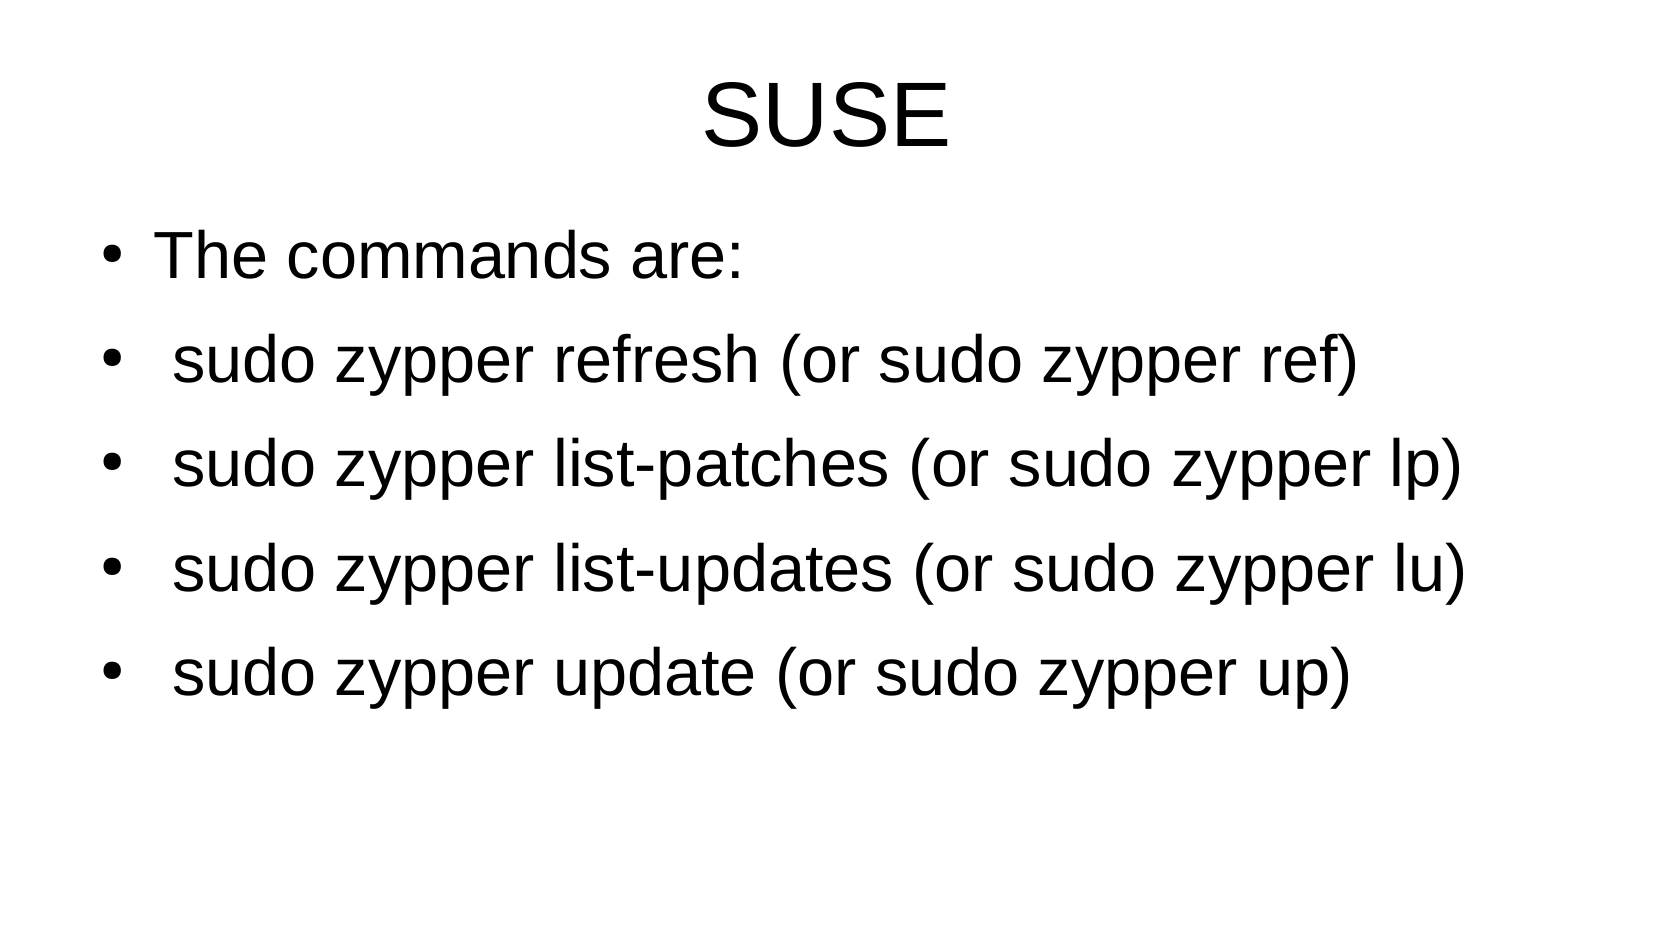

# SUSE
The commands are:
 sudo zypper refresh (or sudo zypper ref)
 sudo zypper list-patches (or sudo zypper lp)
 sudo zypper list-updates (or sudo zypper lu)
 sudo zypper update (or sudo zypper up)